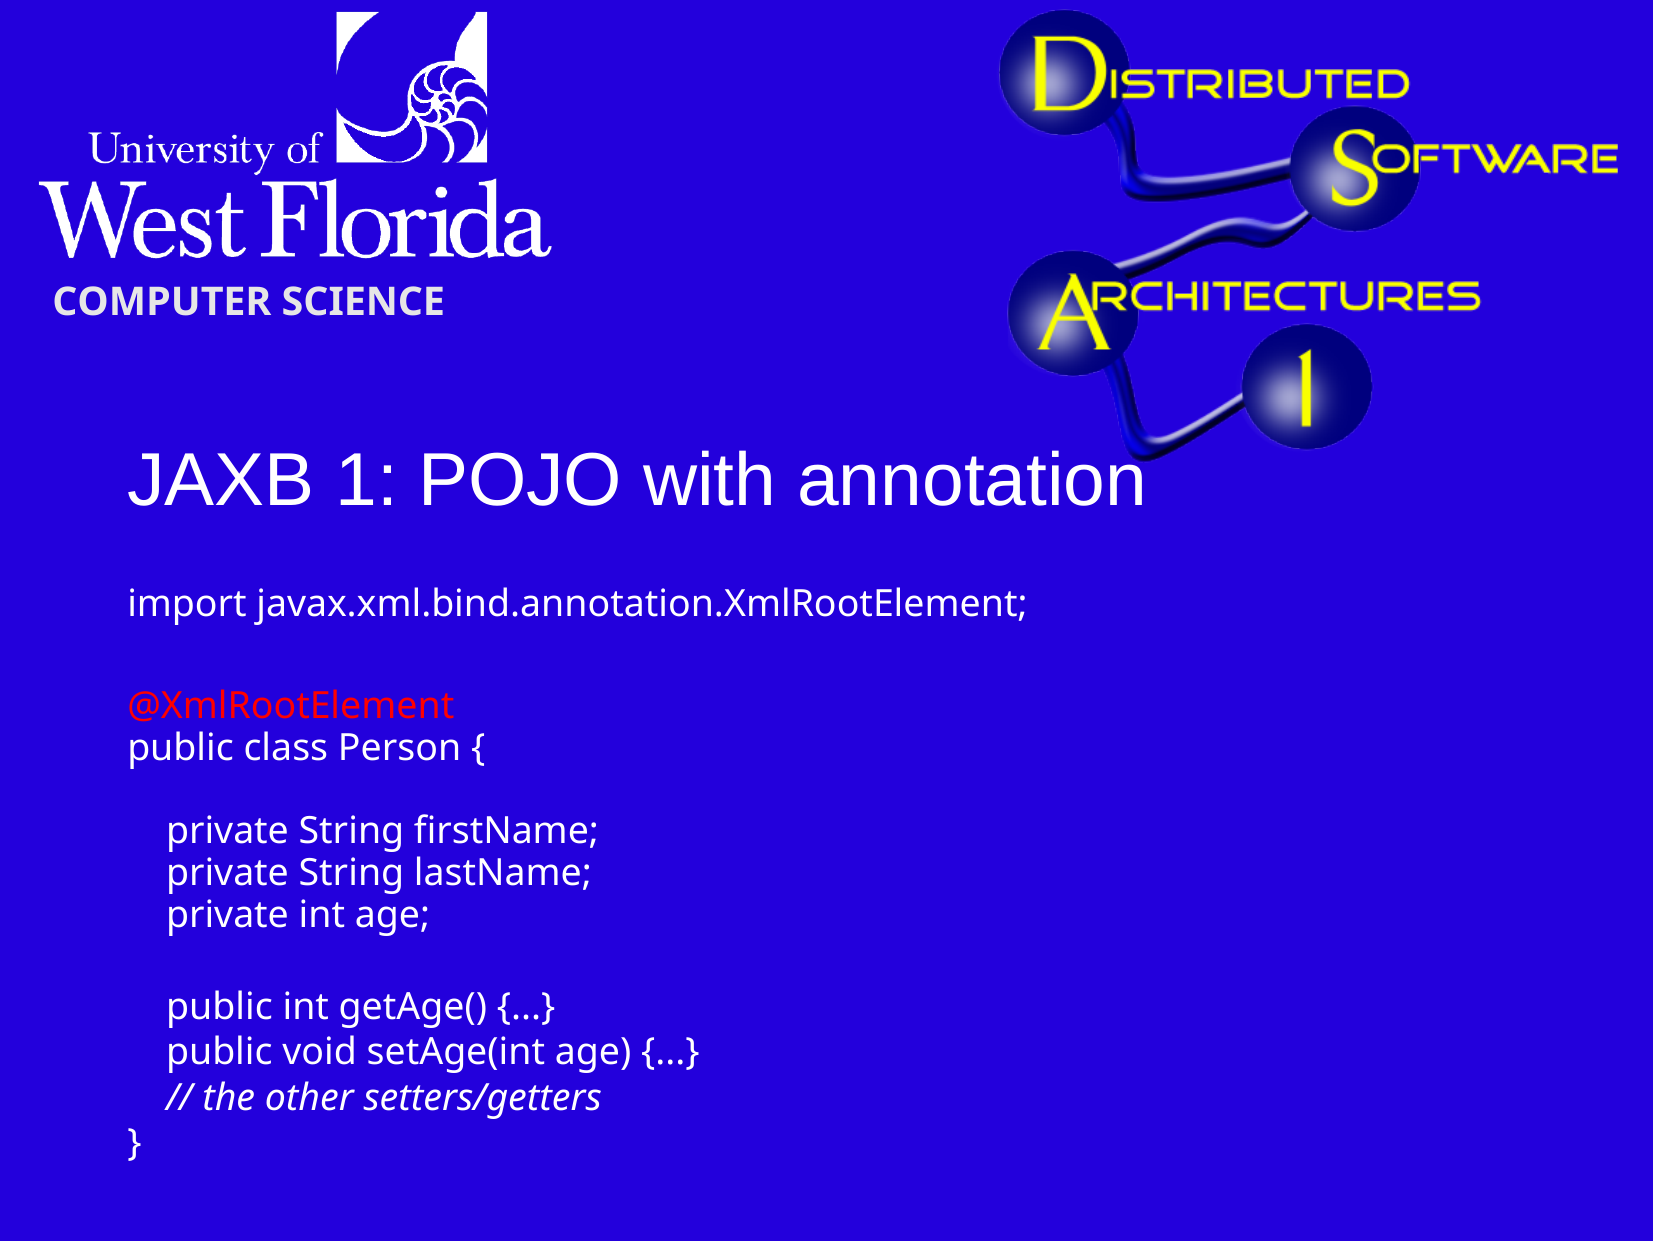

COMPUTER SCIENCE
JAXB 1: POJO with annotation
import javax.xml.bind.annotation.XmlRootElement;
@XmlRootElement
public class Person {
 private String firstName;
 private String lastName;
 private int age;
 public int getAge() {...}
 public void setAge(int age) {...}
 // the other setters/getters
}